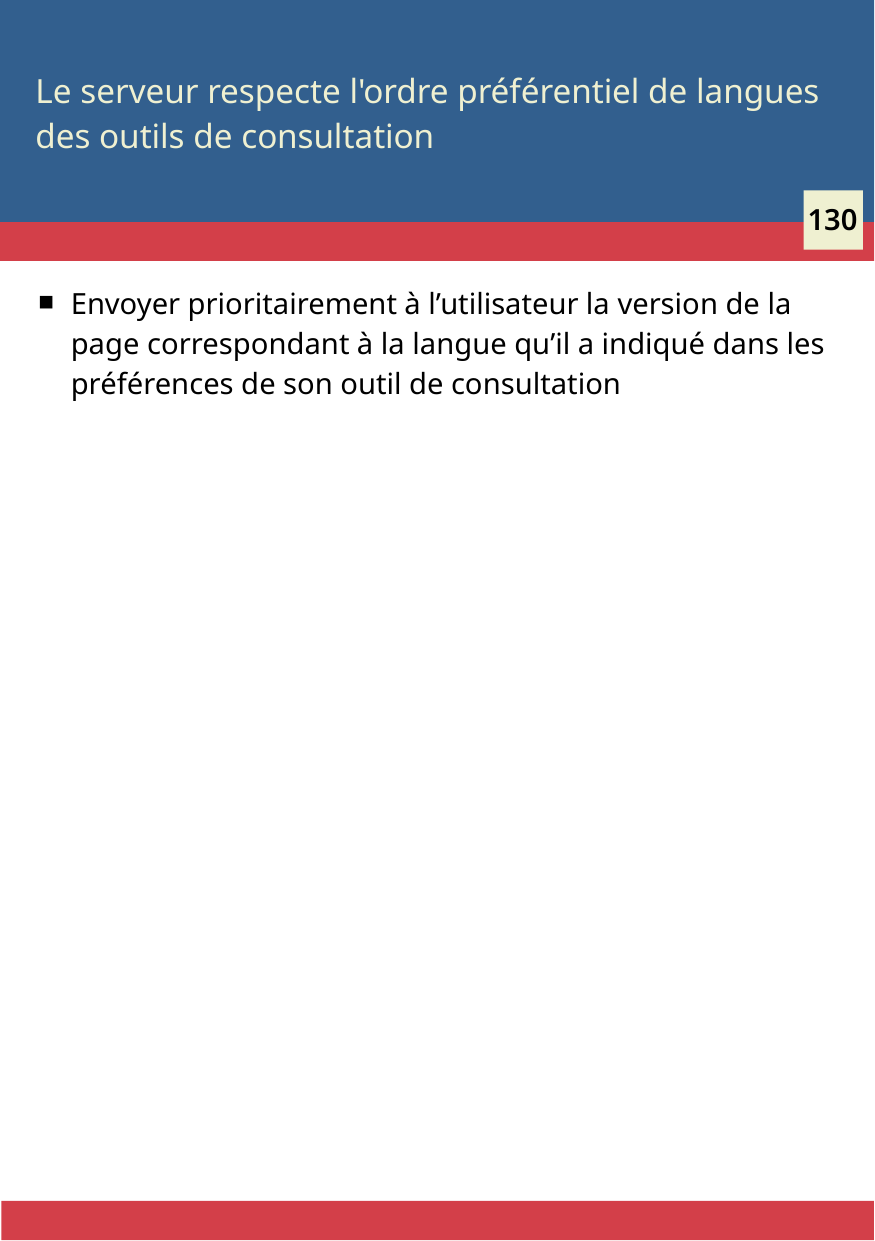

# Le serveur respecte l'ordre préférentiel de langues des outils de consultation
130
Envoyer prioritairement à l’utilisateur la version de la page correspondant à la langue qu’il a indiqué dans les préférences de son outil de consultation